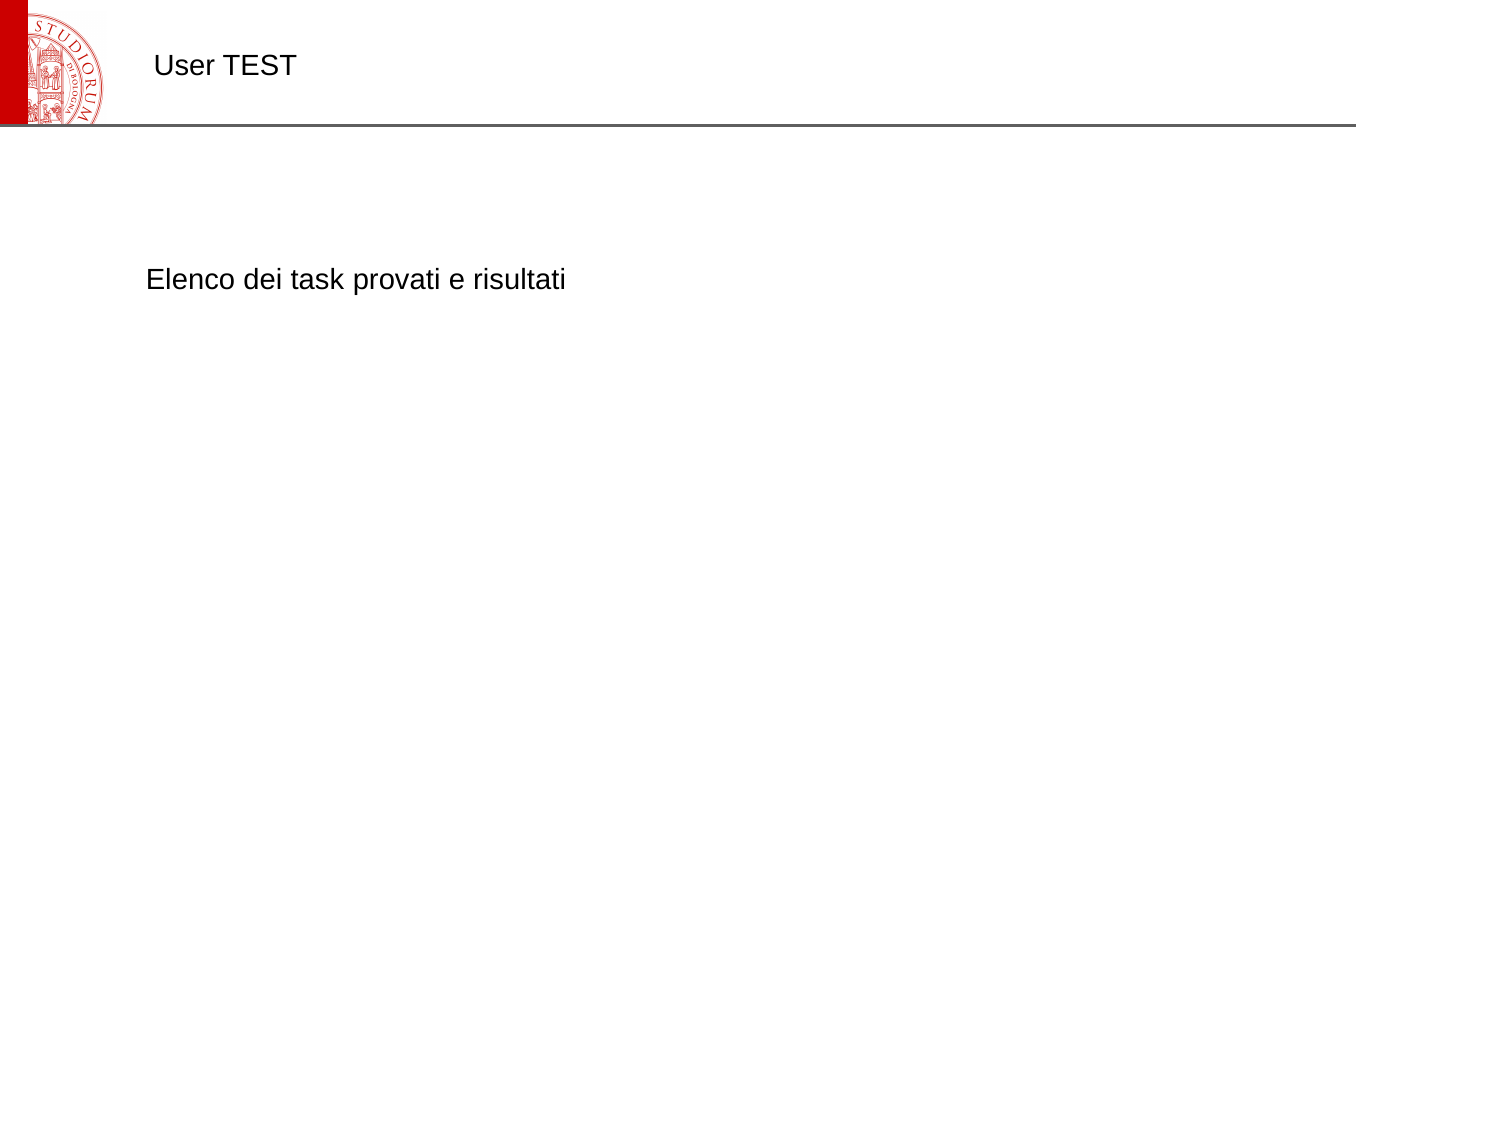

# User TEST
Elenco dei task provati e risultati